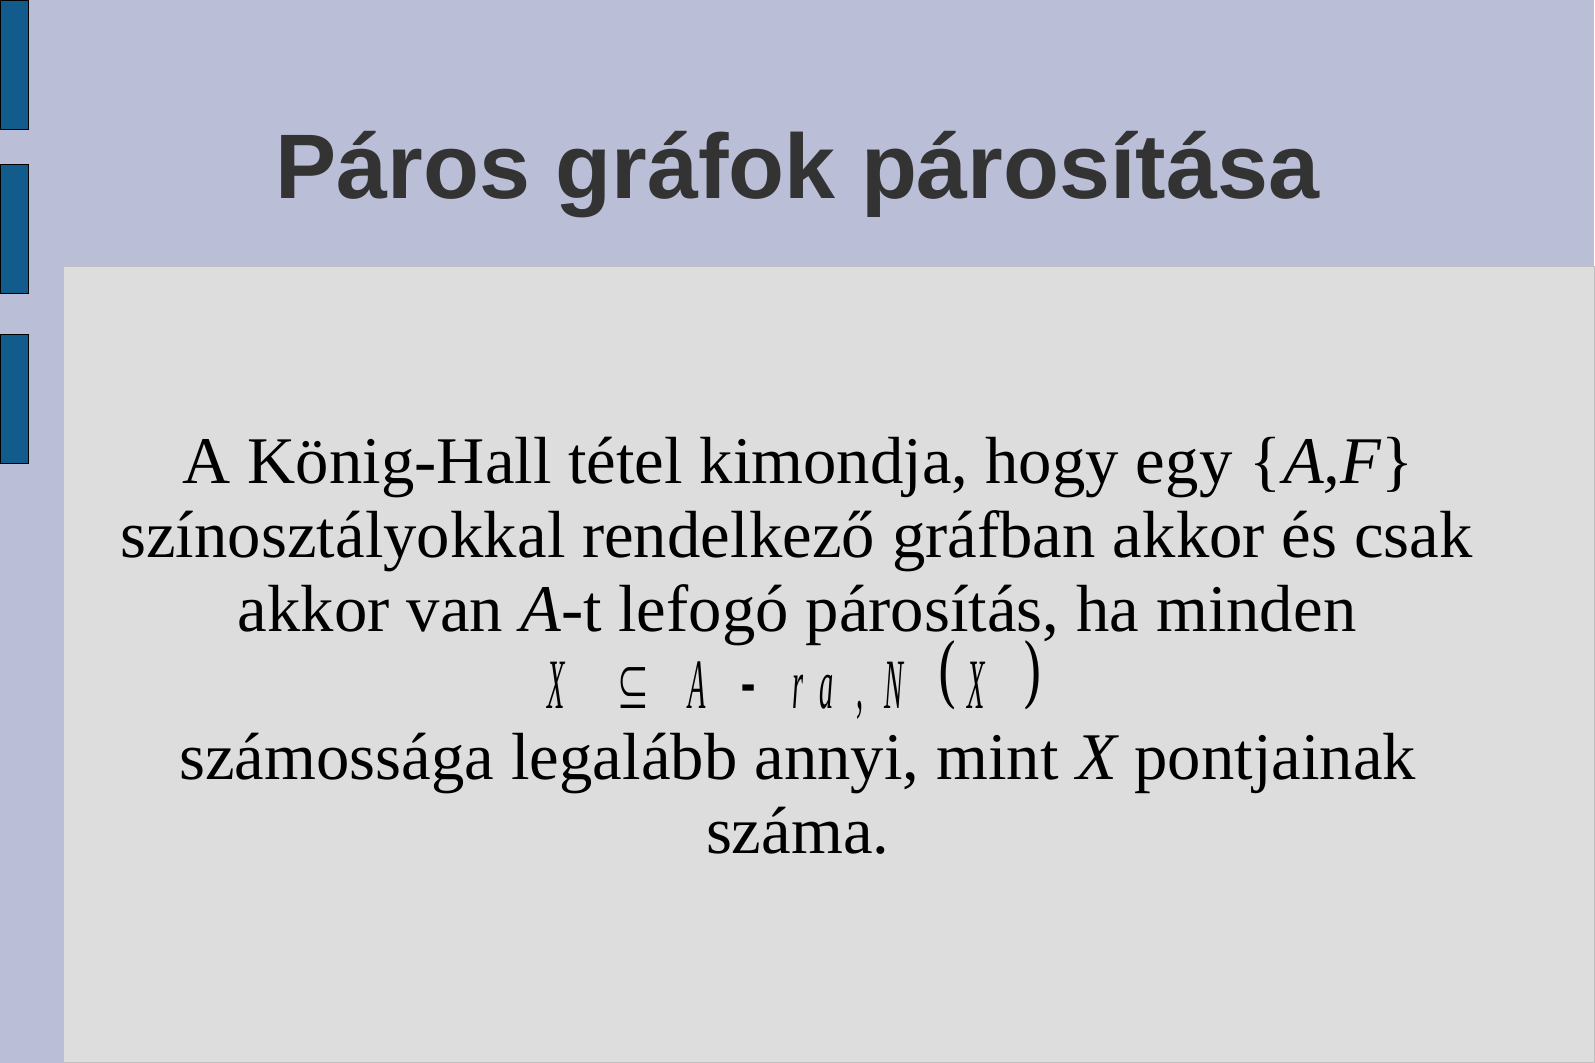

# Páros gráfok párosítása
A König-Hall tétel kimondja, hogy egy {A,F} színosztályokkal rendelkező gráfban akkor és csak akkor van A-t lefogó párosítás, ha minden
számossága legalább annyi, mint X pontjainak száma.